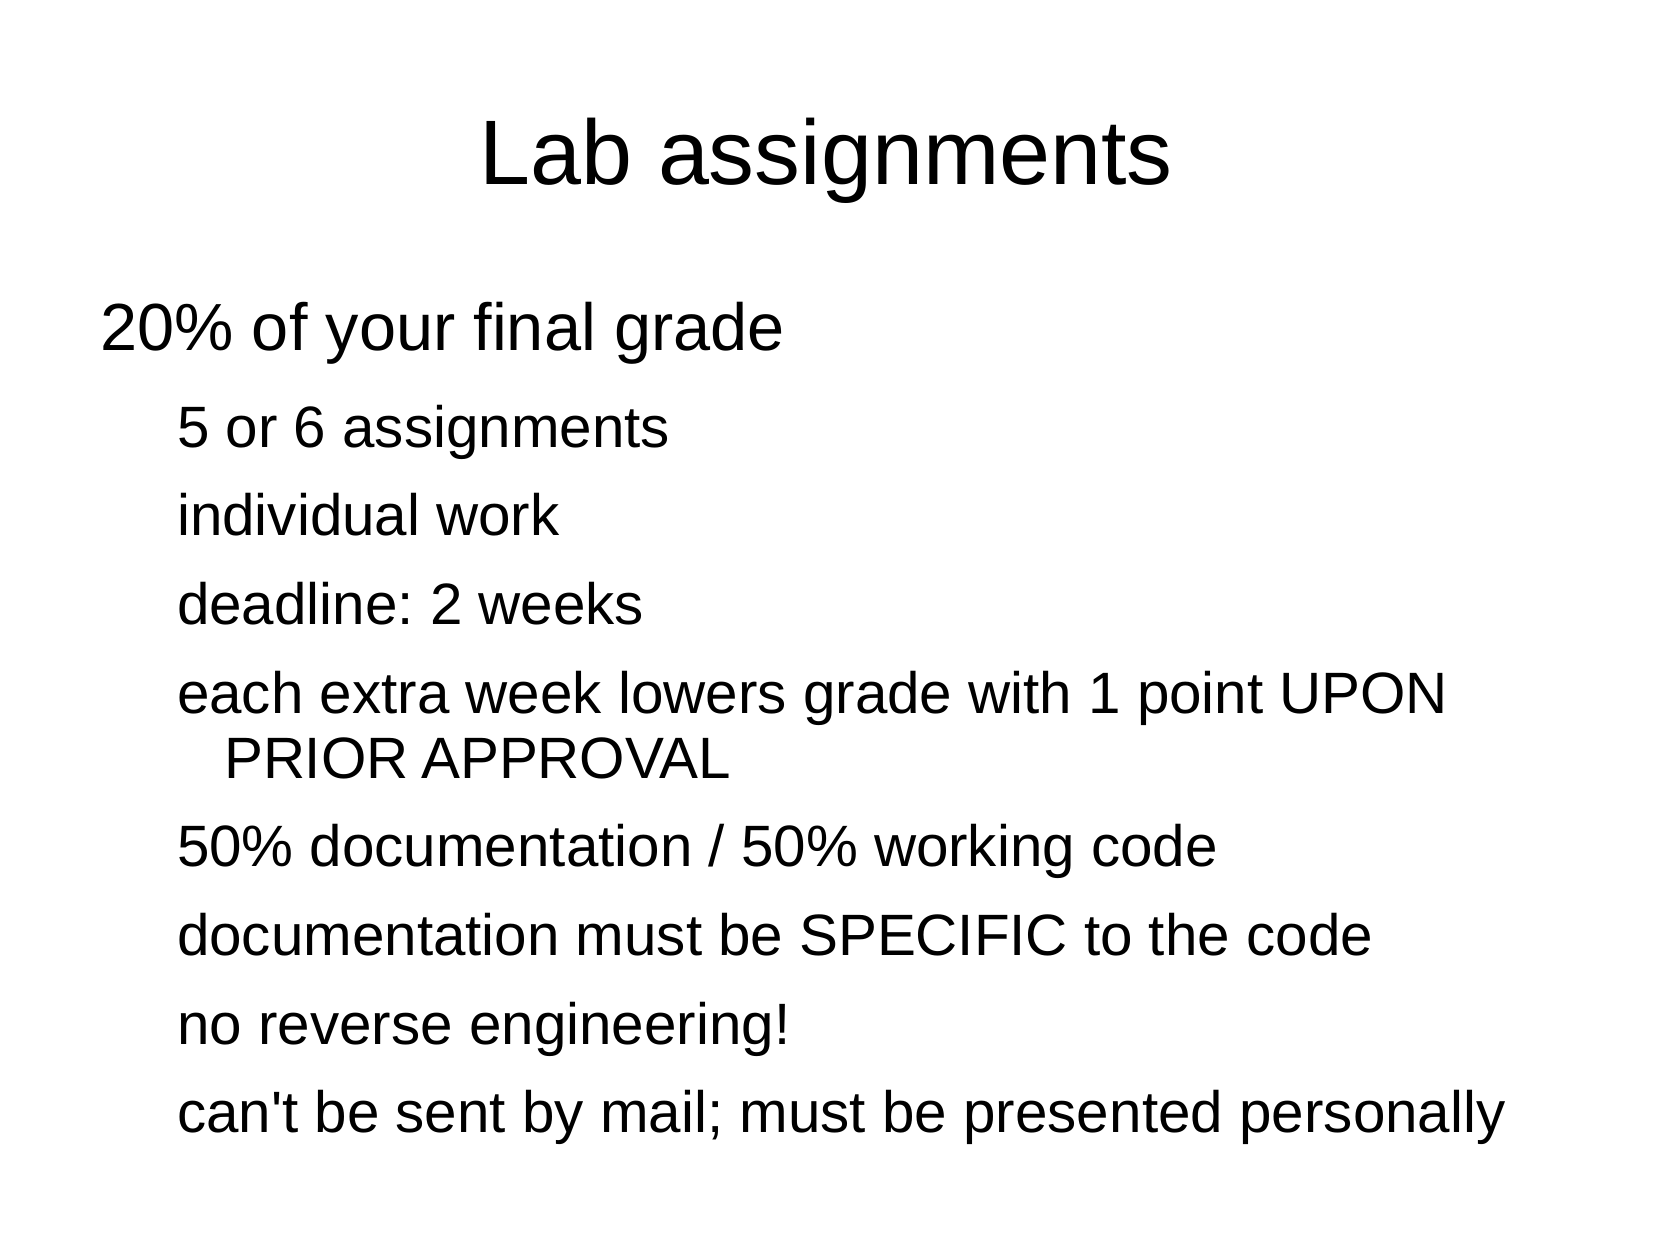

# Lab assignments
20% of your final grade
5 or 6 assignments
individual work
deadline: 2 weeks
each extra week lowers grade with 1 point UPON PRIOR APPROVAL
50% documentation / 50% working code
documentation must be SPECIFIC to the code
no reverse engineering!
can't be sent by mail; must be presented personally